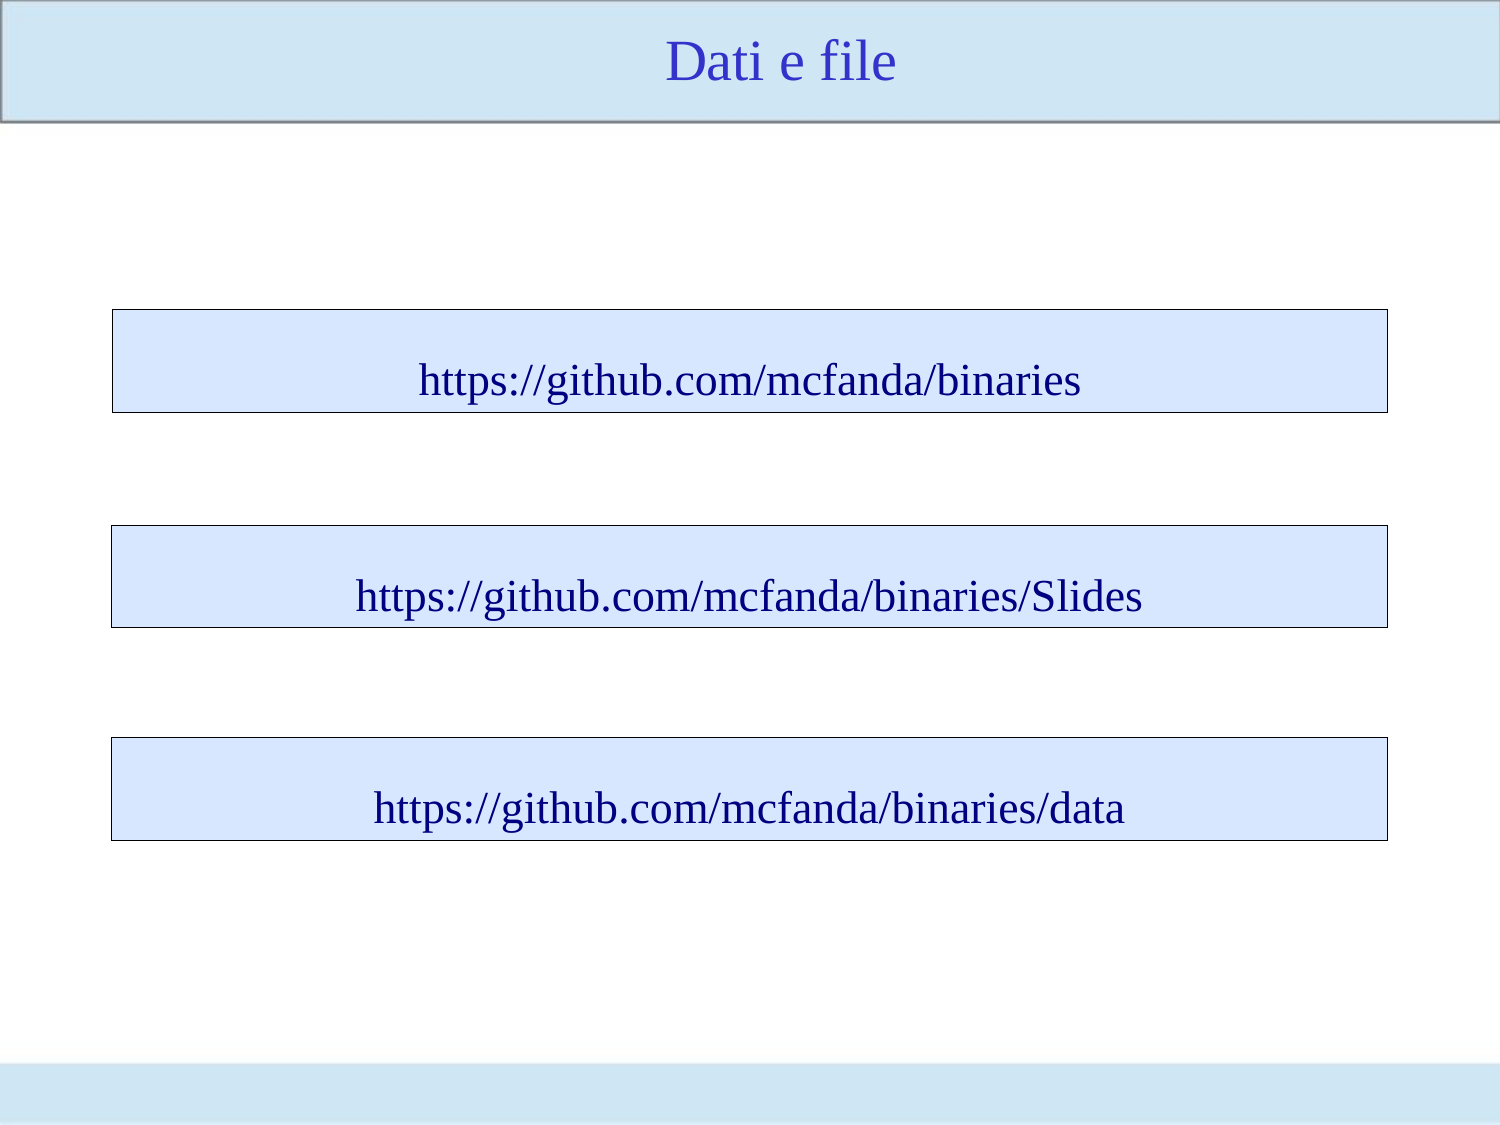

# Dati e file
https://github.com/mcfanda/binaries
https://github.com/mcfanda/binaries/Slides
https://github.com/mcfanda/binaries/data